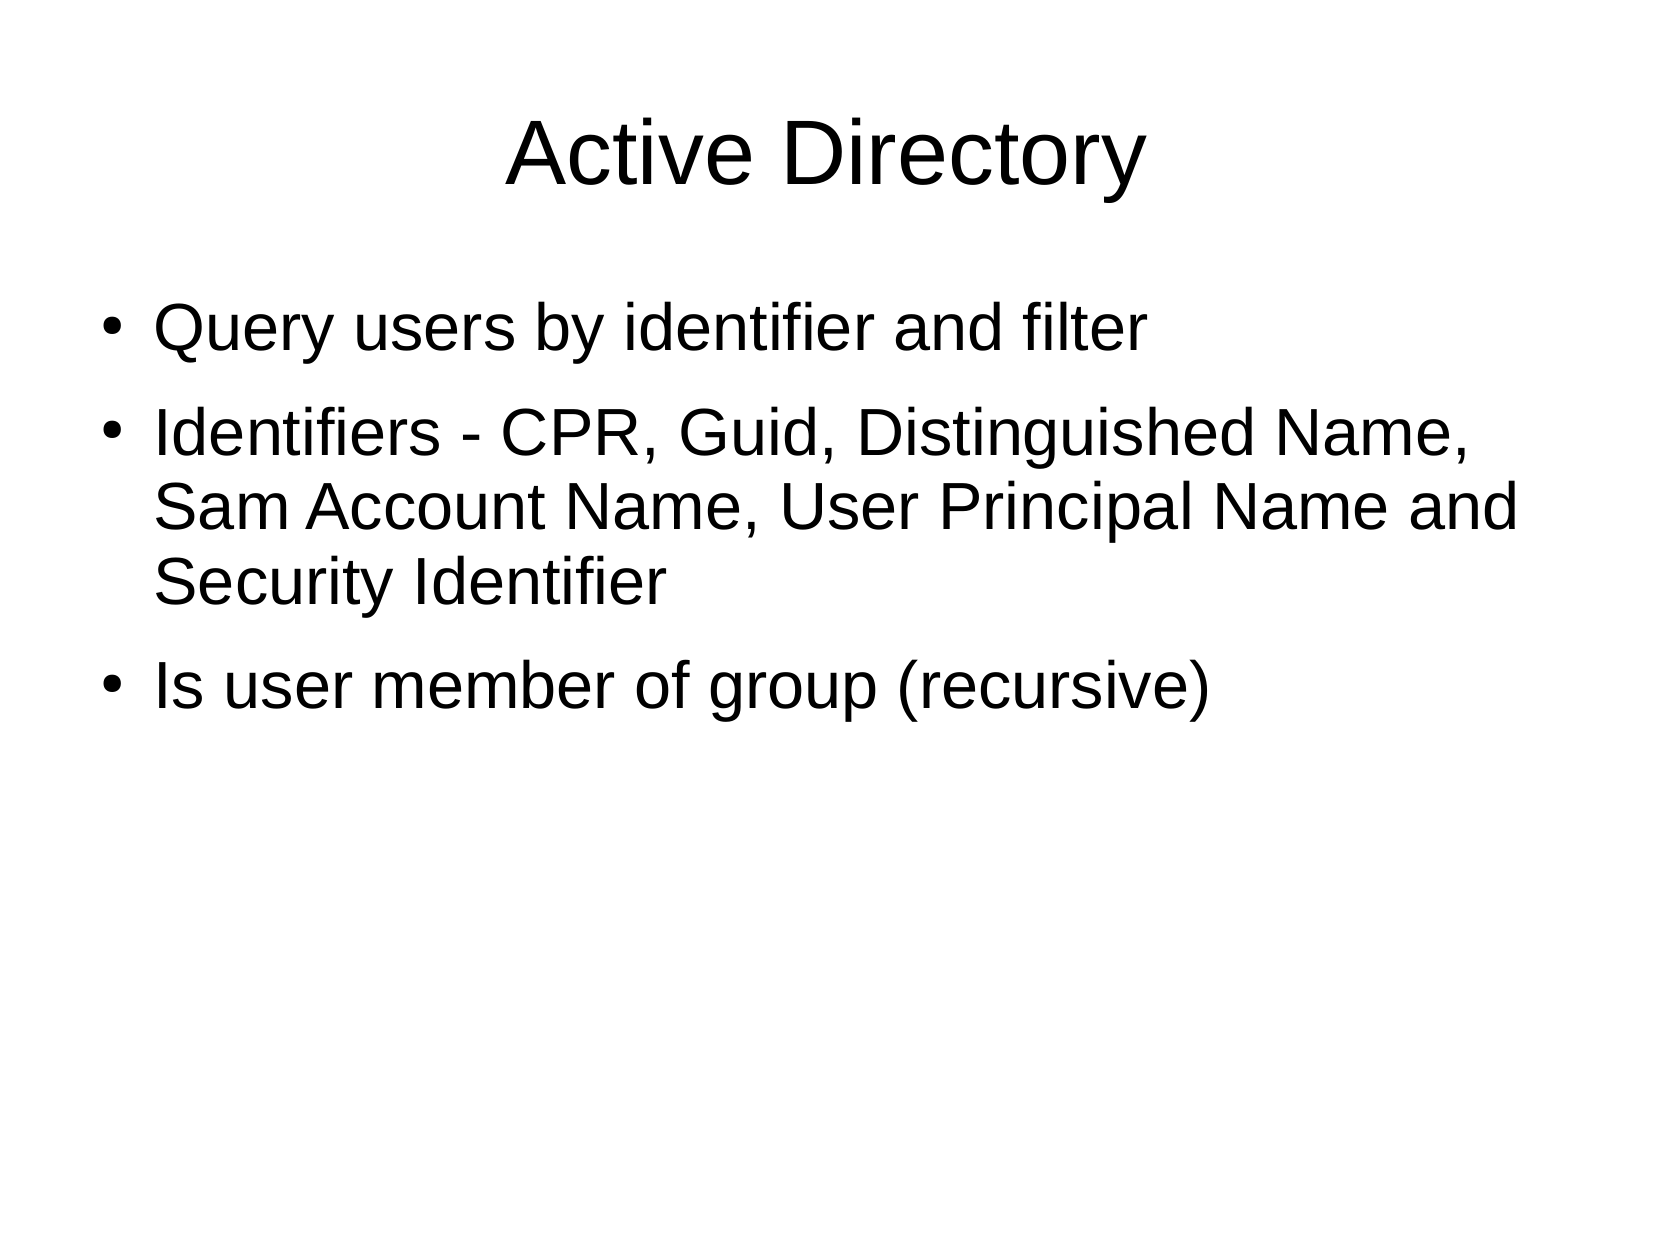

# Active Directory
Query users by identifier and filter
Identifiers - CPR, Guid, Distinguished Name, Sam Account Name, User Principal Name and Security Identifier
Is user member of group (recursive)